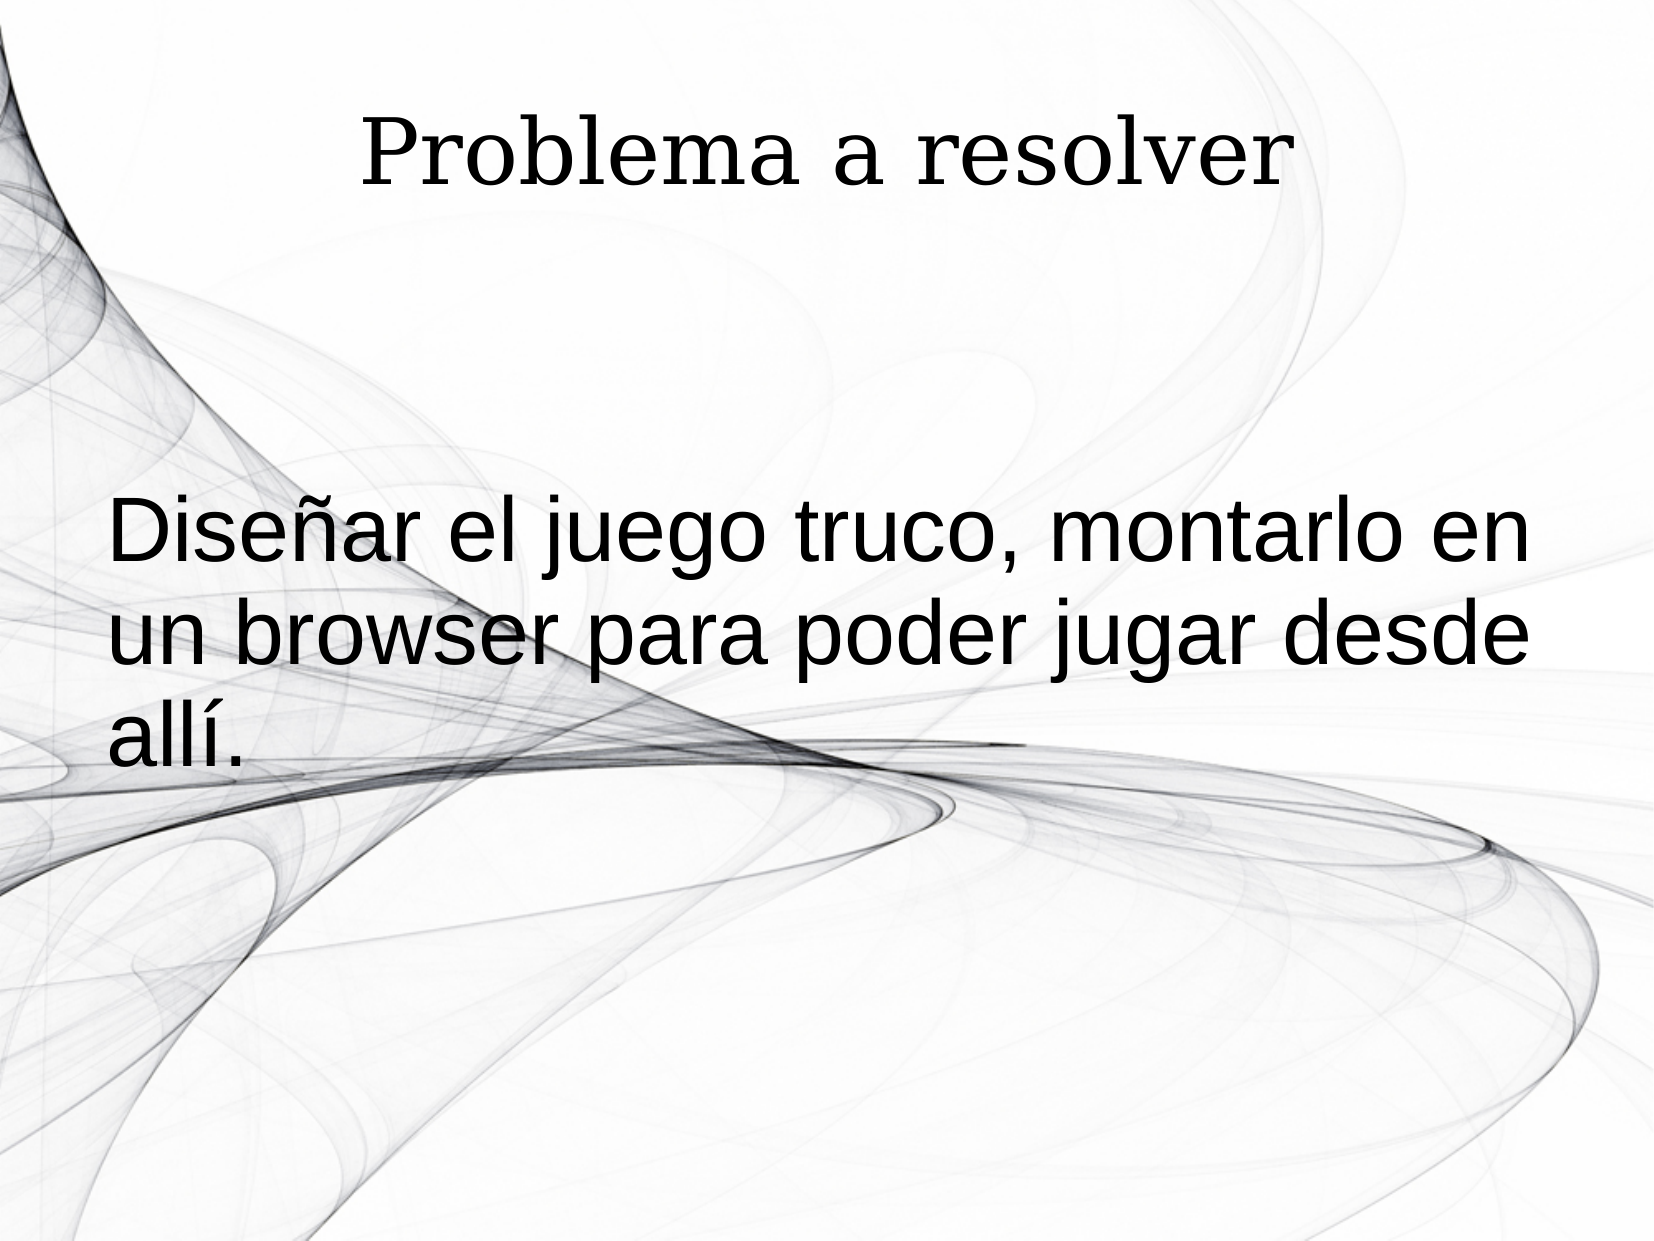

# Problema a resolver
Diseñar el juego truco, montarlo en un browser para poder jugar desde allí.